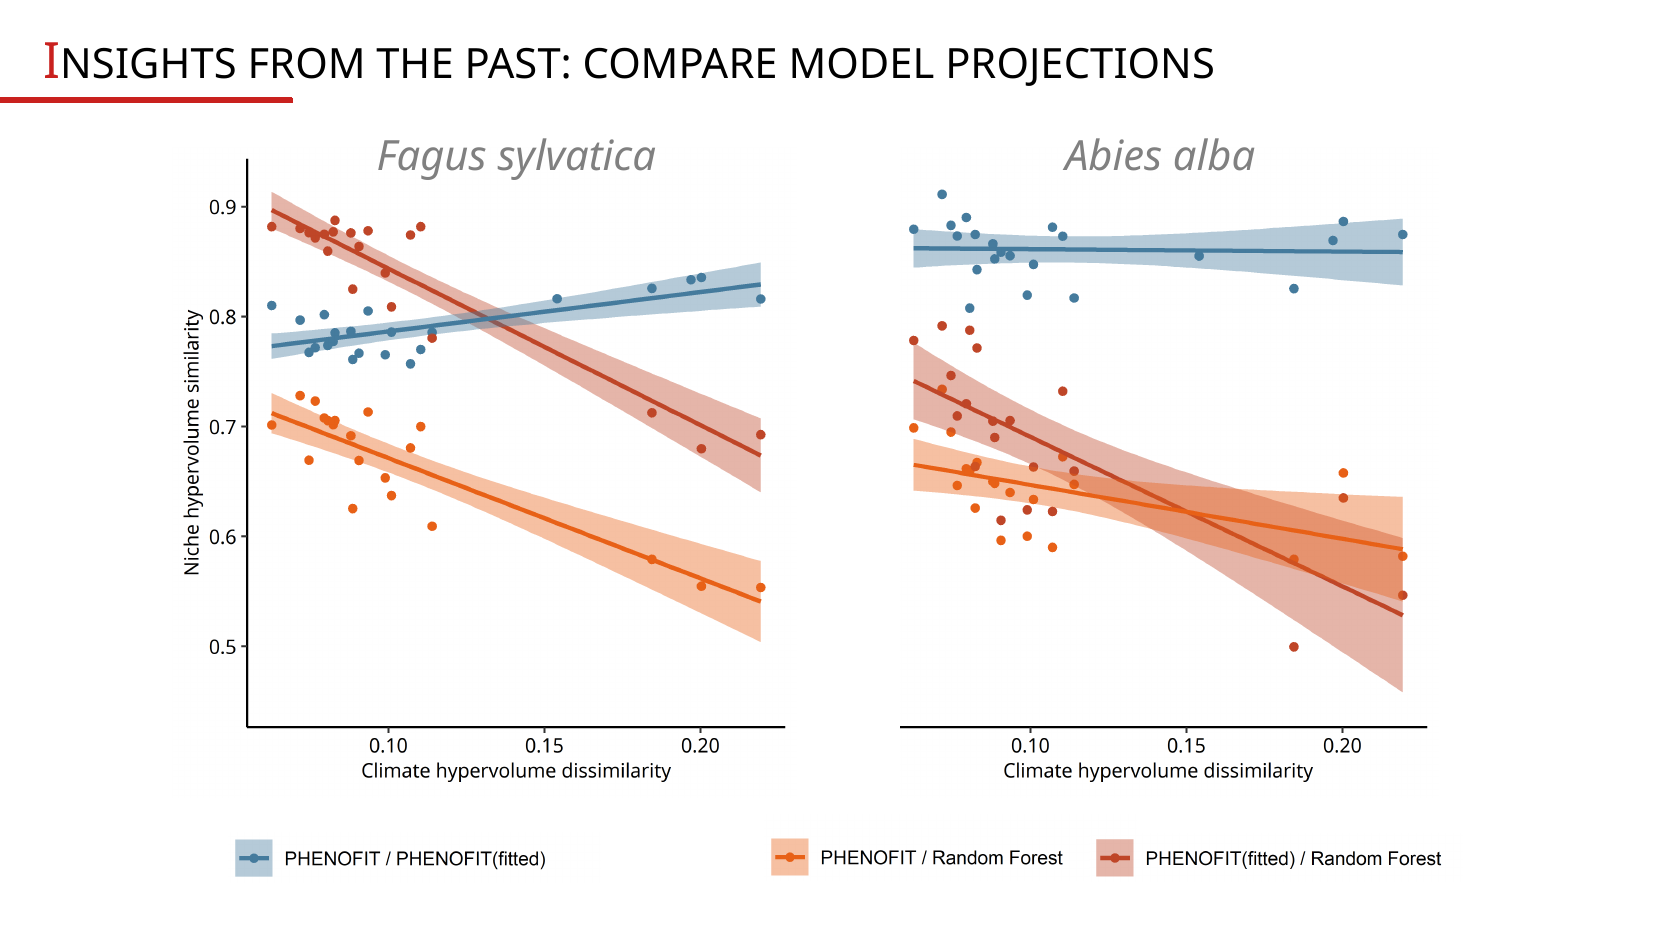

INSIGHTS FROM THE PAST: COMPARE MODEL PROJECTIONS
Fagus sylvatica
Abies alba